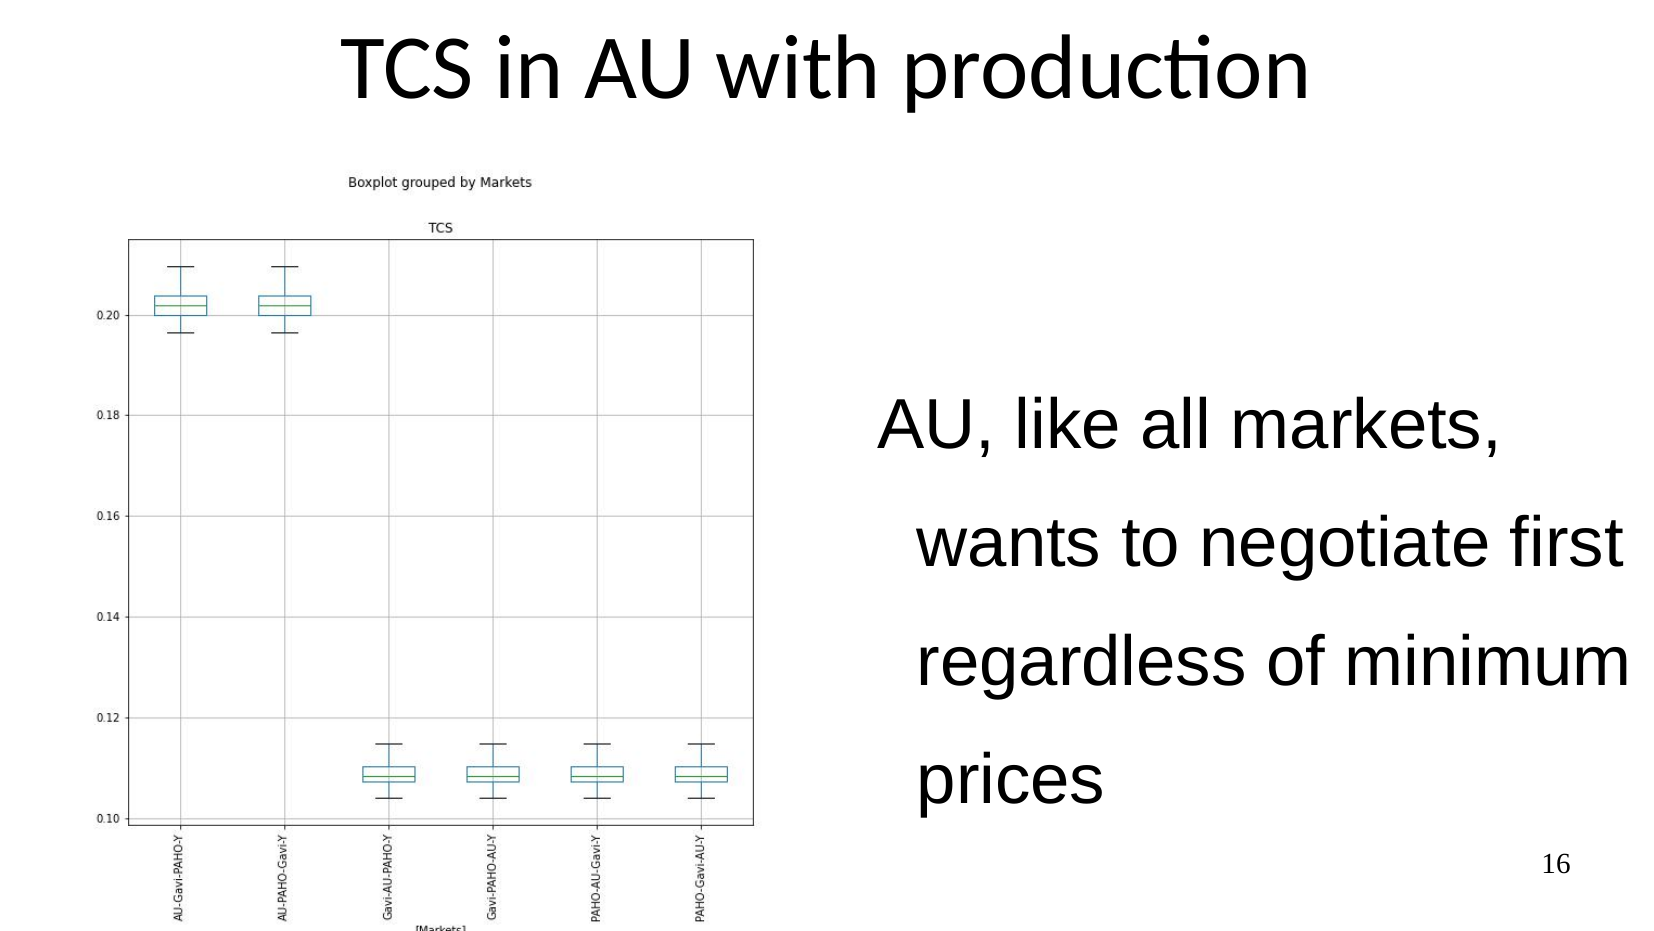

# TCS in AU with production
AU, like all markets,
 wants to negotiate first
 regardless of minimum
 prices
16